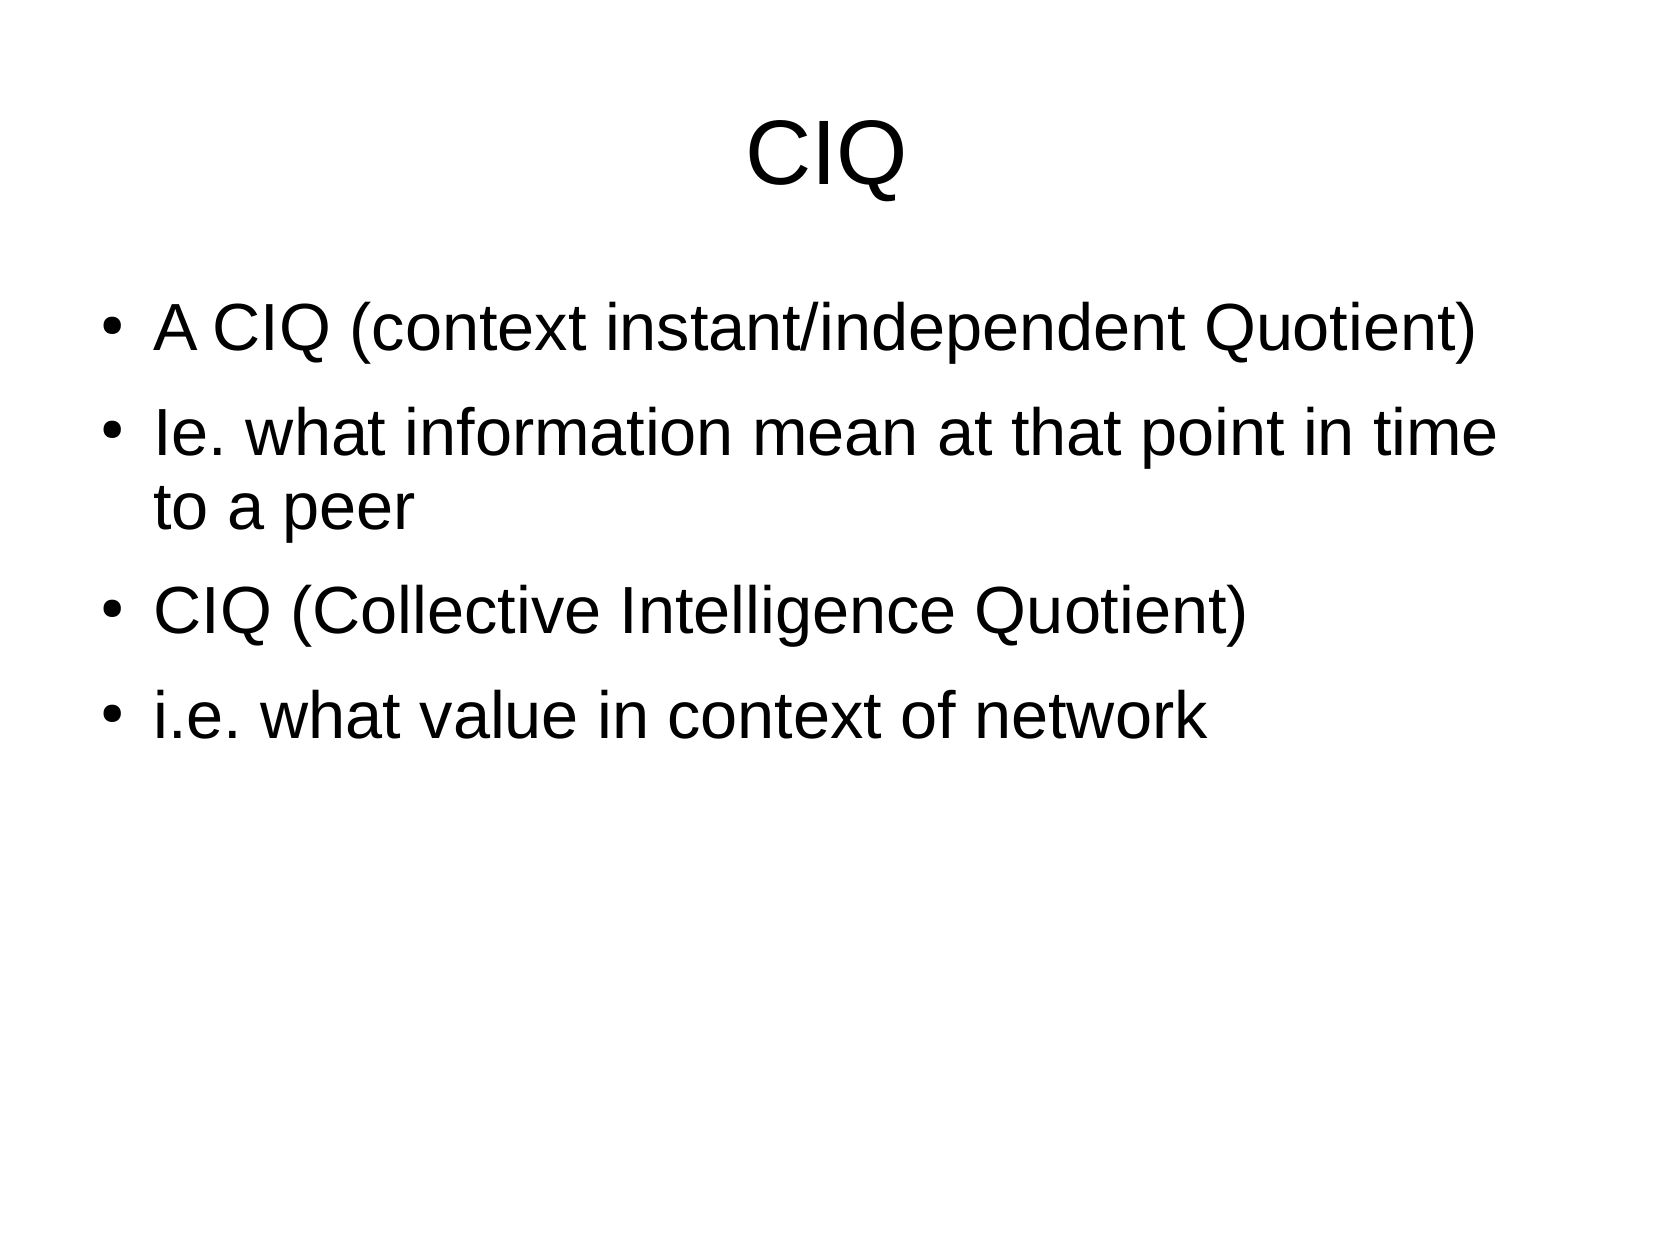

# CIQ
A CIQ (context instant/independent Quotient)
Ie. what information mean at that point in time to a peer
CIQ (Collective Intelligence Quotient)
i.e. what value in context of network